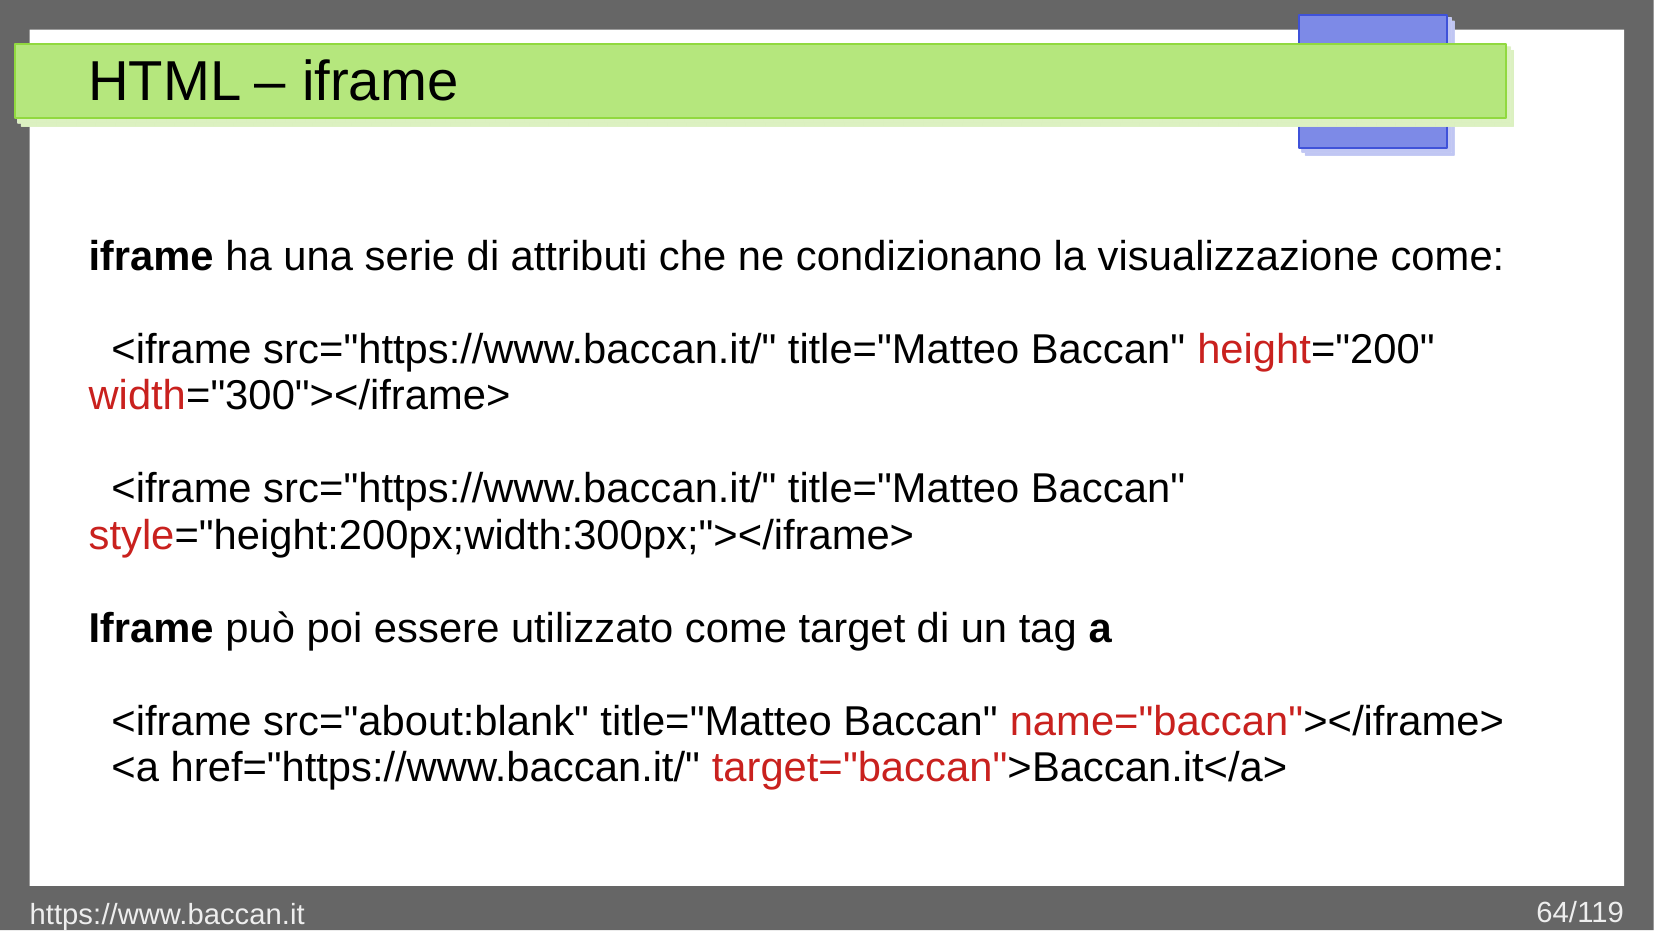

# HTML – iframe
iframe ha una serie di attributi che ne condizionano la visualizzazione come:
 <iframe src="https://www.baccan.it/" title="Matteo Baccan" height="200" width="300"></iframe>
 <iframe src="https://www.baccan.it/" title="Matteo Baccan" style="height:200px;width:300px;"></iframe>
Iframe può poi essere utilizzato come target di un tag a
 <iframe src="about:blank" title="Matteo Baccan" name="baccan"></iframe>
 <a href="https://www.baccan.it/" target="baccan">Baccan.it</a>
64
https://www.baccan.it